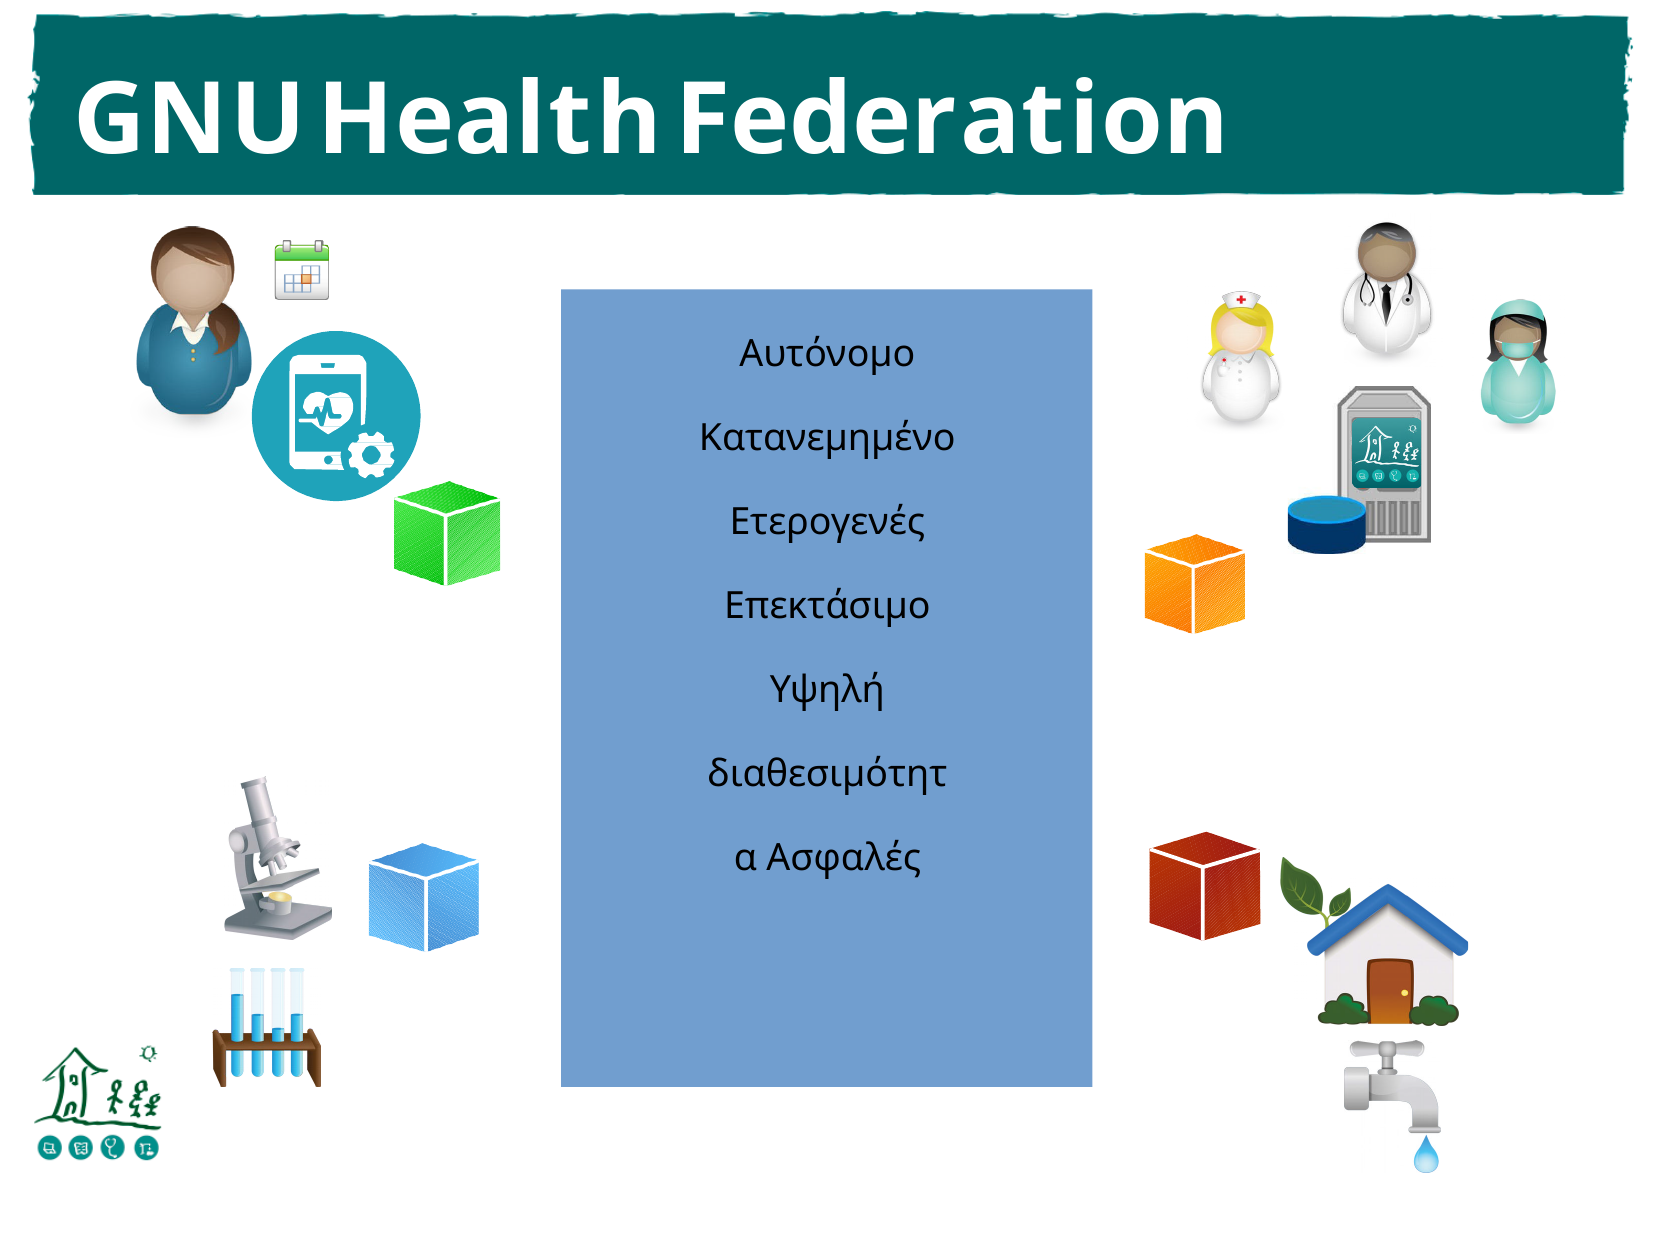

# GNUHealthFederation
Αυτόνομο Κατανεμημένο Ετερογενές
Επεκτάσιμο
Υψηλή διαθεσιμότητα Ασφαλές